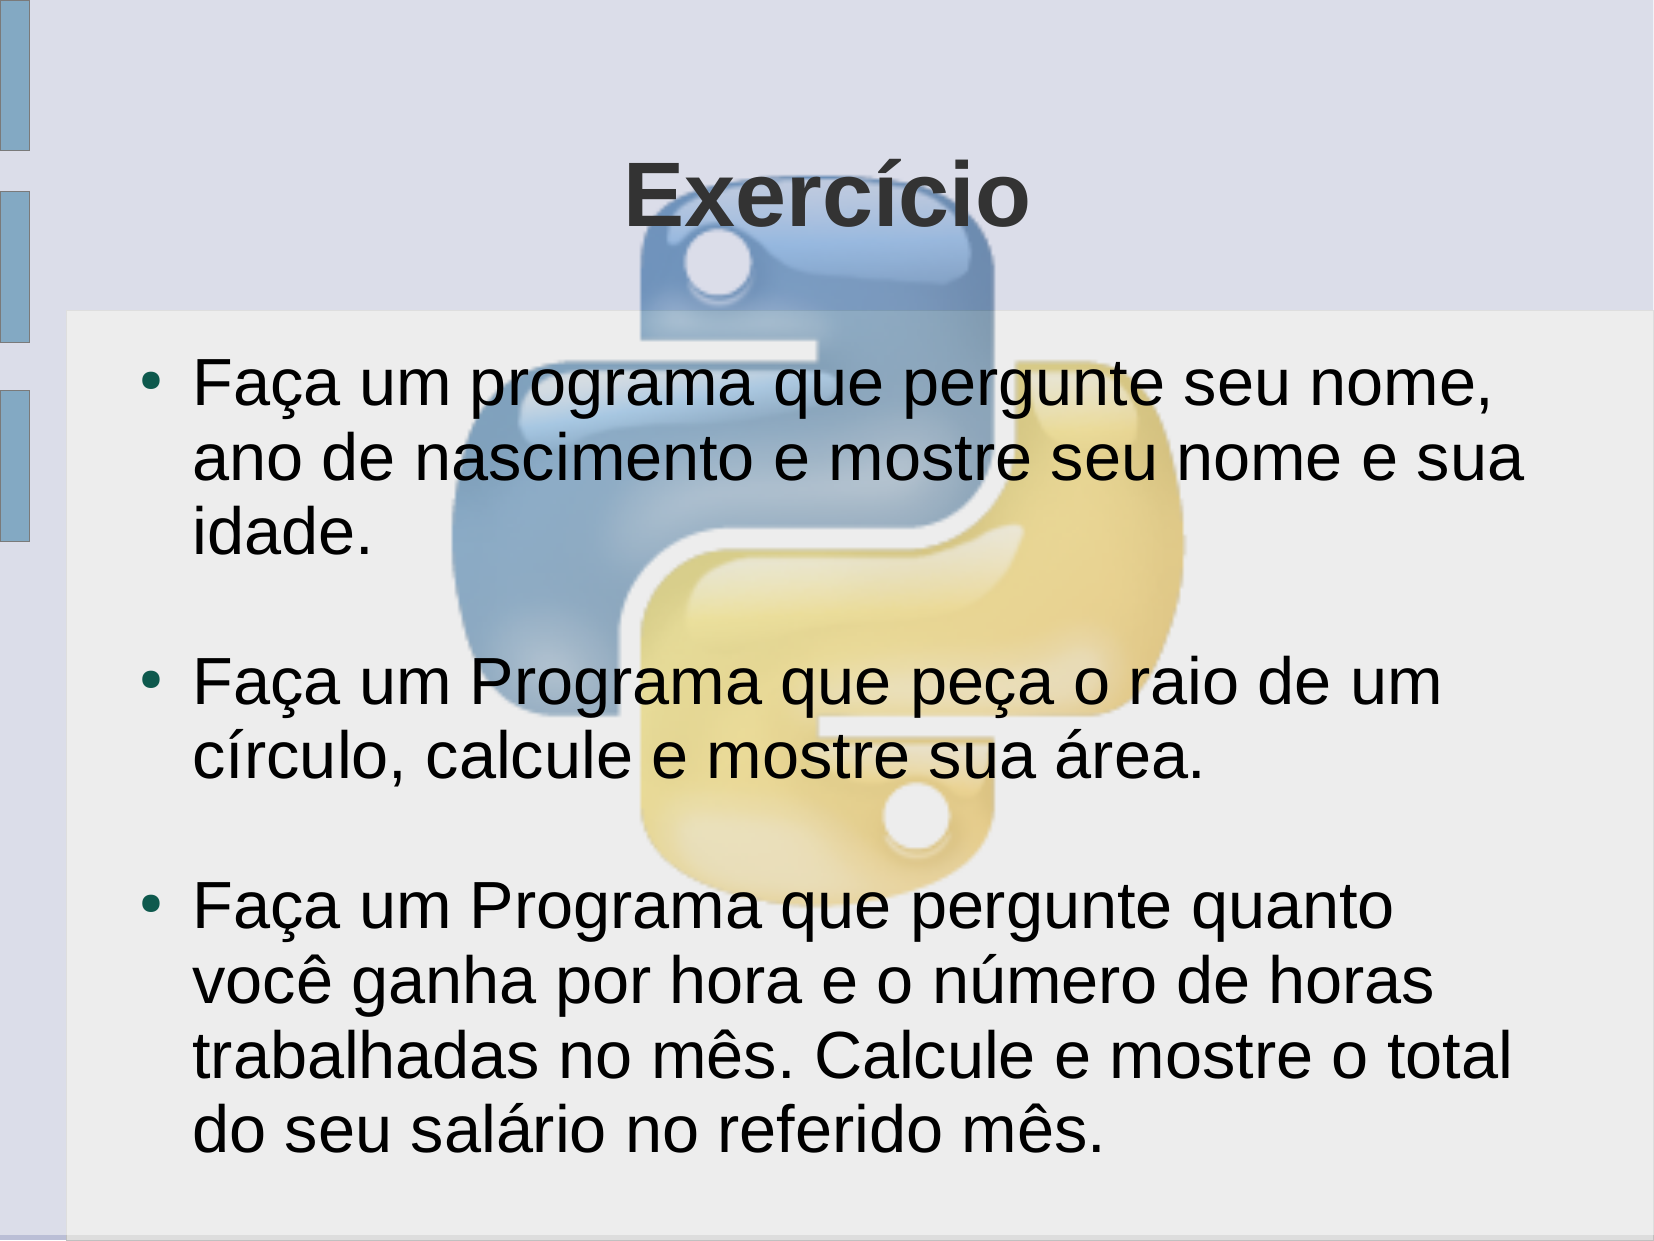

# Exercício
Faça um programa que pergunte seu nome, ano de nascimento e mostre seu nome e sua idade.
Faça um Programa que peça o raio de um círculo, calcule e mostre sua área.
Faça um Programa que pergunte quanto você ganha por hora e o número de horas trabalhadas no mês. Calcule e mostre o total do seu salário no referido mês.